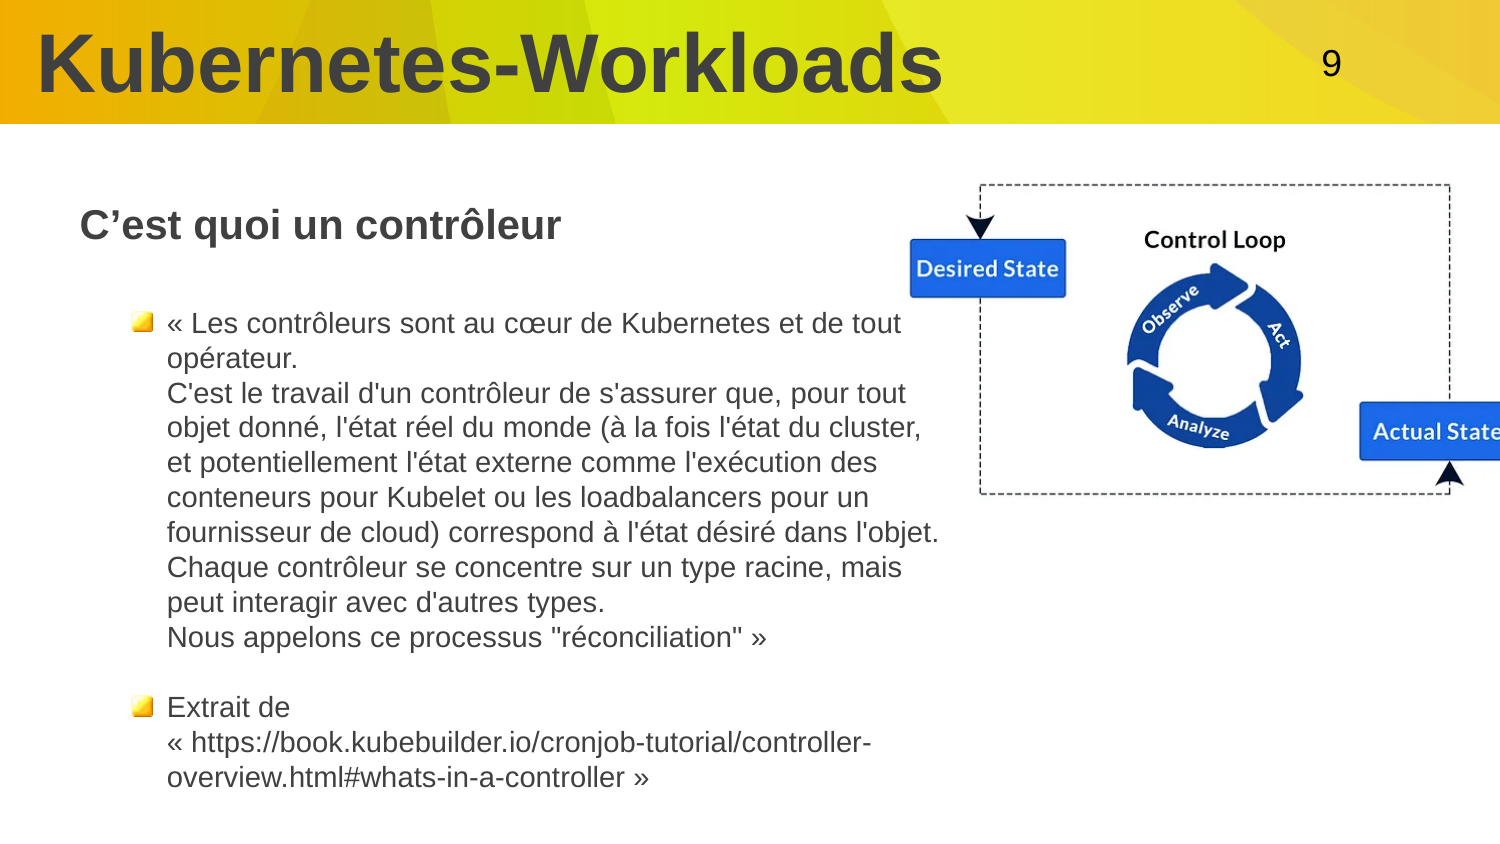

Kubernetes-Workloads
C’est quoi un contrôleur
« Les contrôleurs sont au cœur de Kubernetes et de tout opérateur.
C'est le travail d'un contrôleur de s'assurer que, pour tout objet donné, l'état réel du monde (à la fois l'état du cluster, et potentiellement l'état externe comme l'exécution des conteneurs pour Kubelet ou les loadbalancers pour un fournisseur de cloud) correspond à l'état désiré dans l'objet. Chaque contrôleur se concentre sur un type racine, mais peut interagir avec d'autres types.
Nous appelons ce processus "réconciliation" »
Extrait de « https://book.kubebuilder.io/cronjob-tutorial/controller-overview.html#whats-in-a-controller »